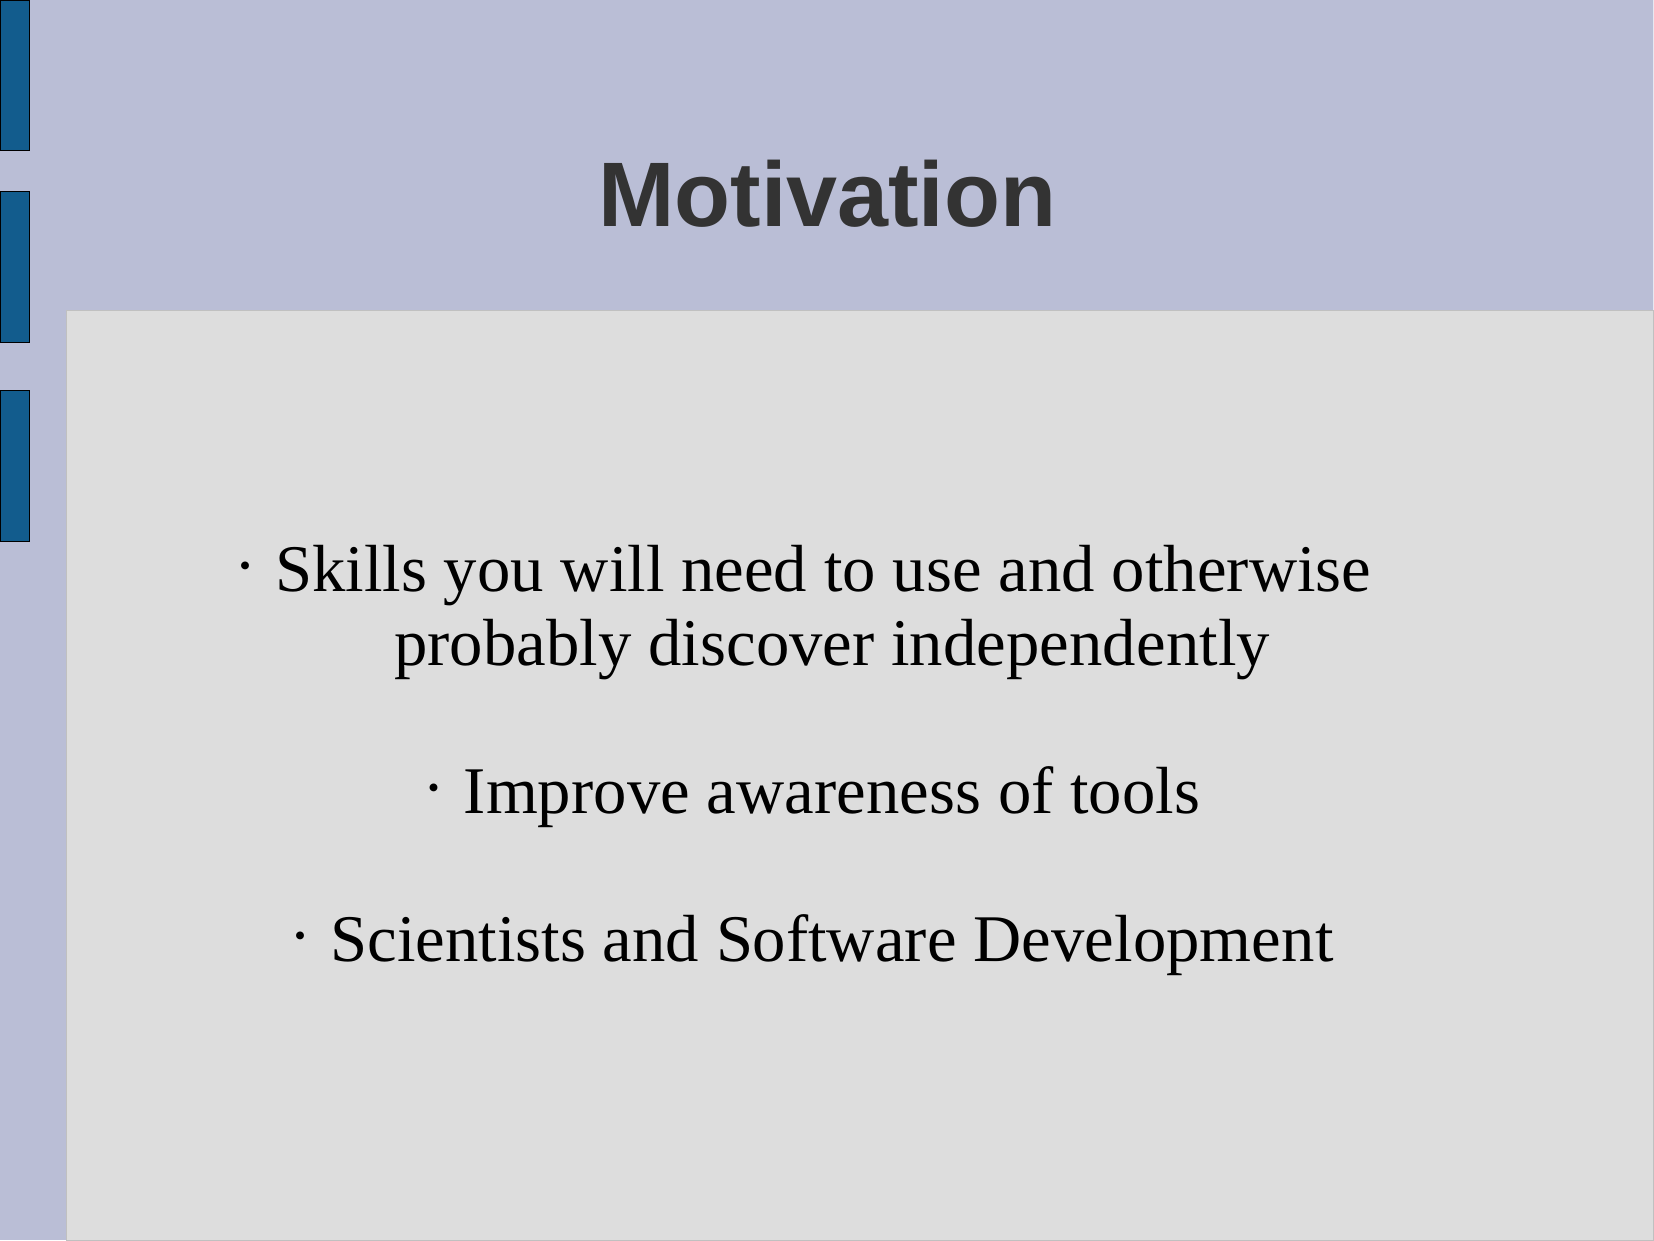

# Motivation
Skills you will need to use and otherwise
probably discover independently
Improve awareness of tools
Scientists and Software Development